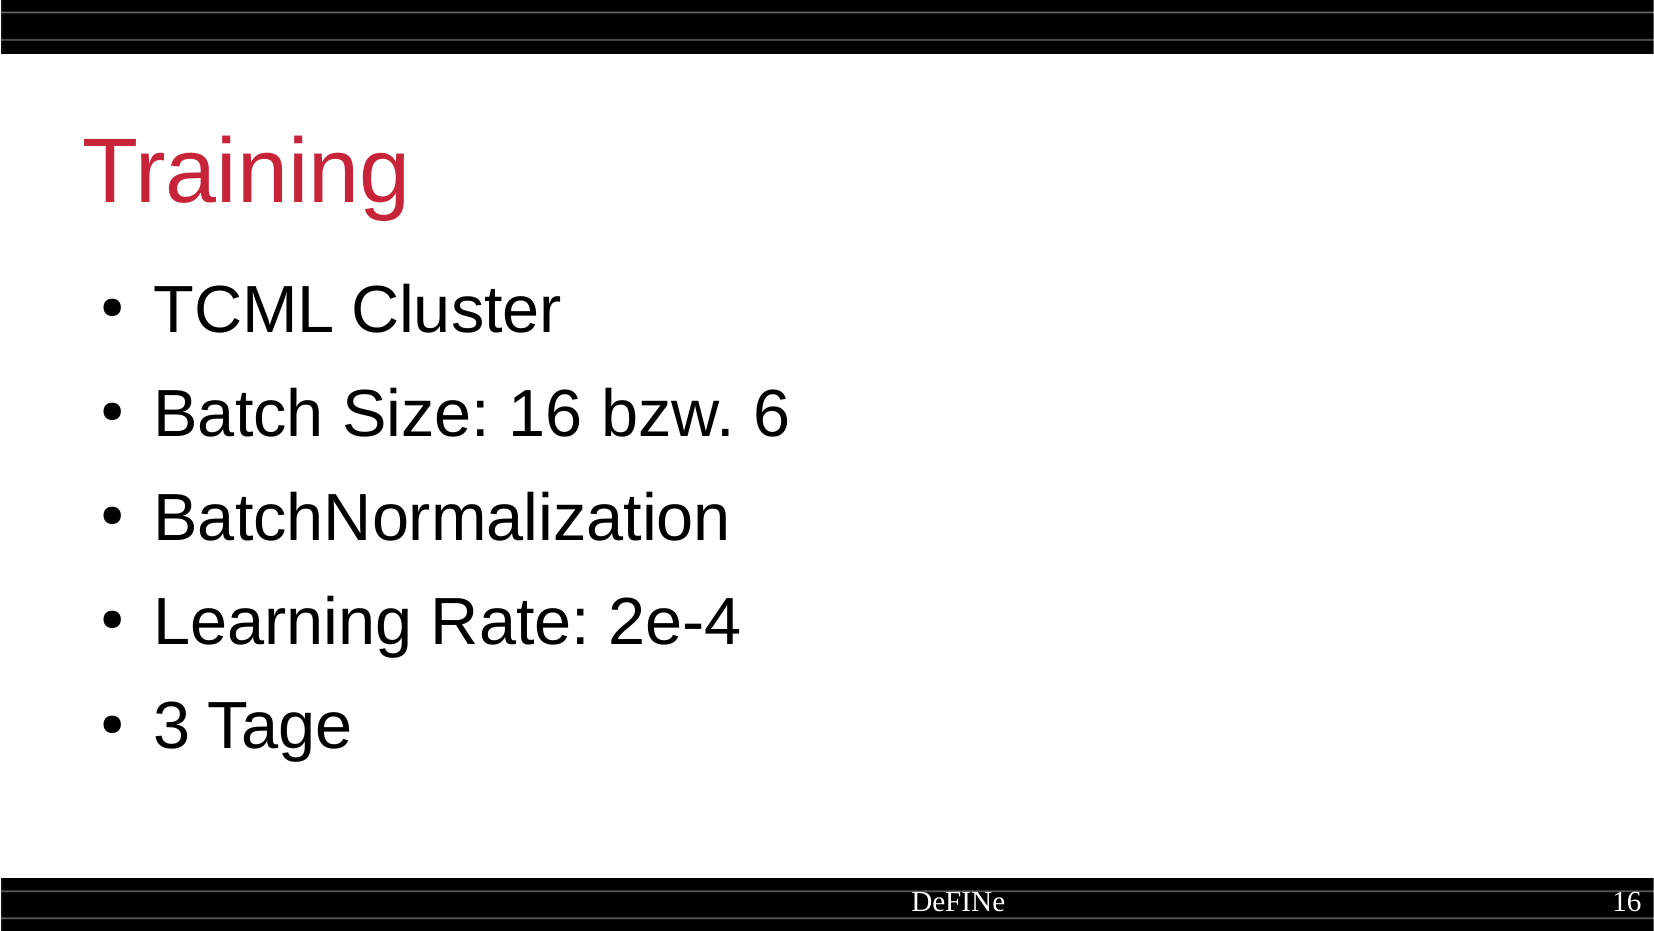

# Training
TCML Cluster
Batch Size: 16 bzw. 6
BatchNormalization
Learning Rate: 2e-4
3 Tage